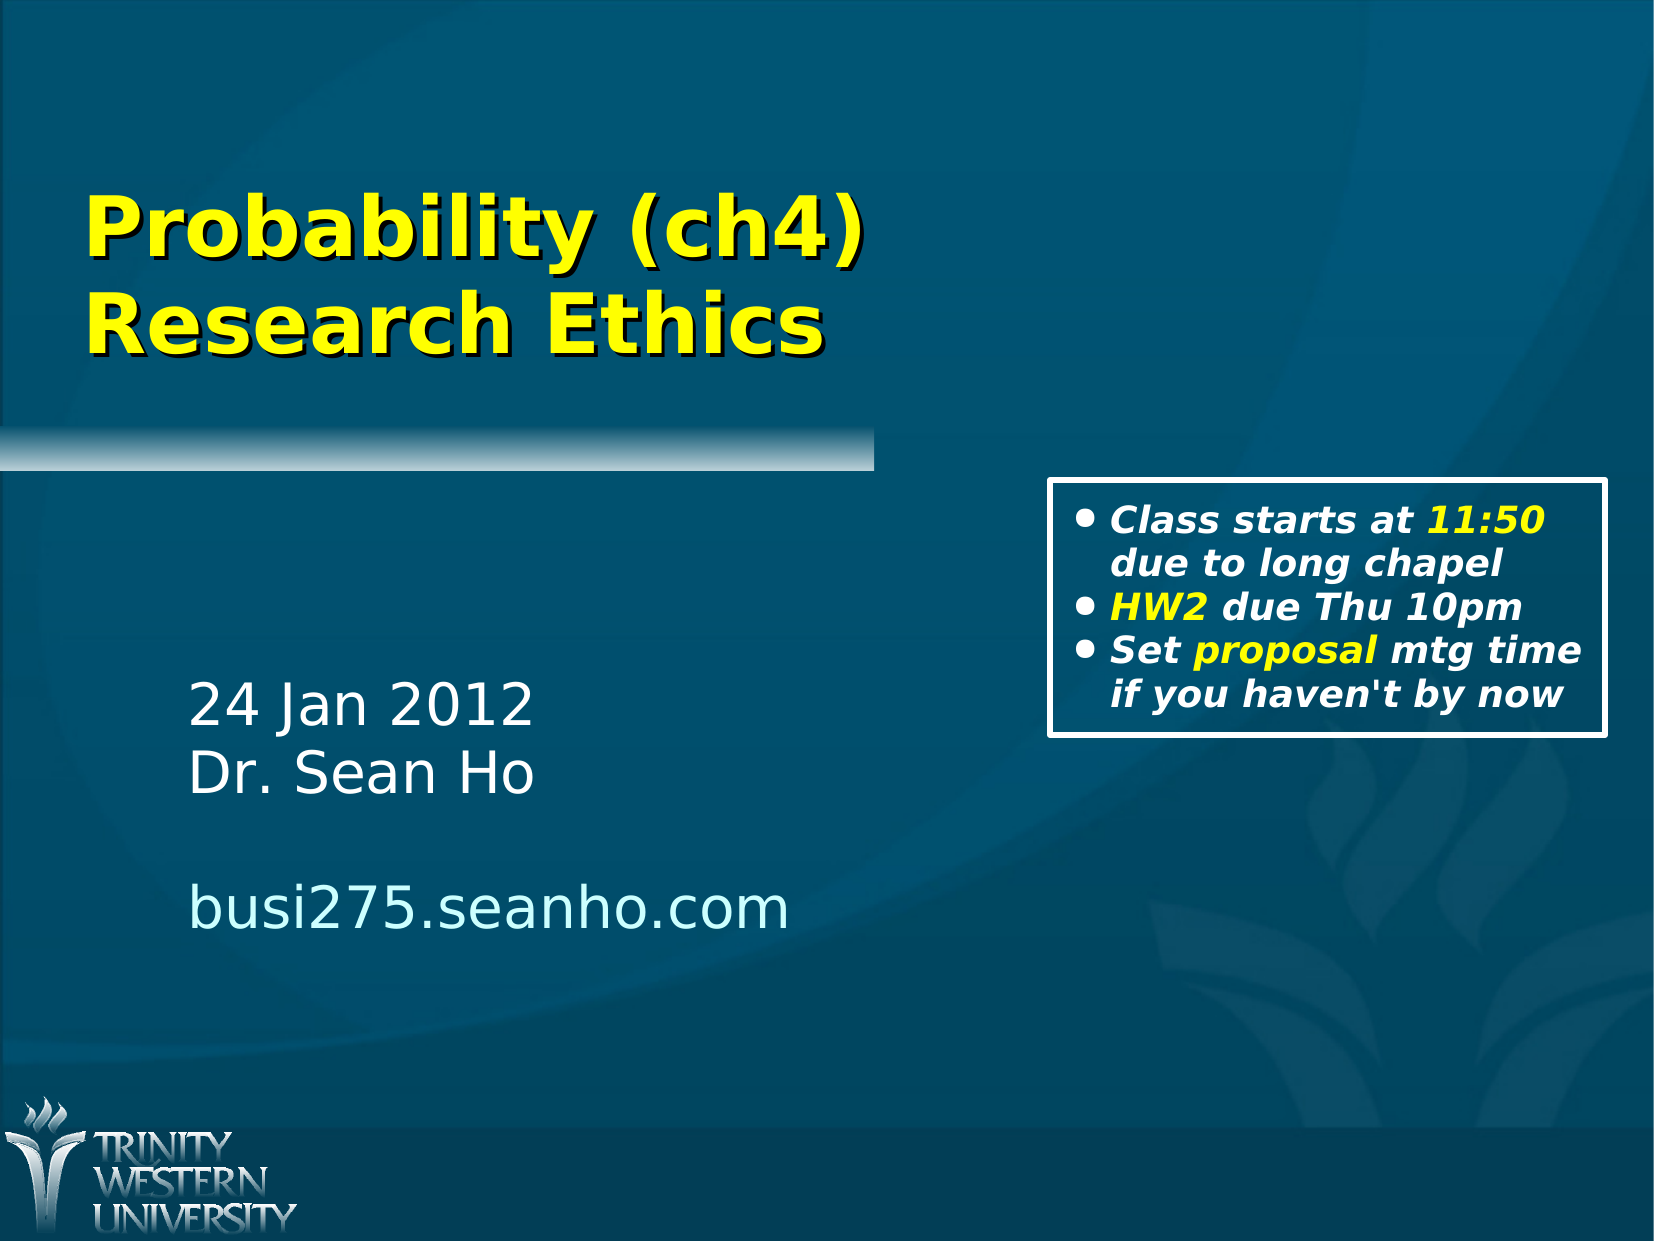

# Probability (ch4) Research Ethics
Class starts at 11:50
due to long chapel
HW2 due Thu 10pm
Set proposal mtg time
if you haven't by now
24 Jan 2012
Dr. Sean Ho
busi275.seanho.com